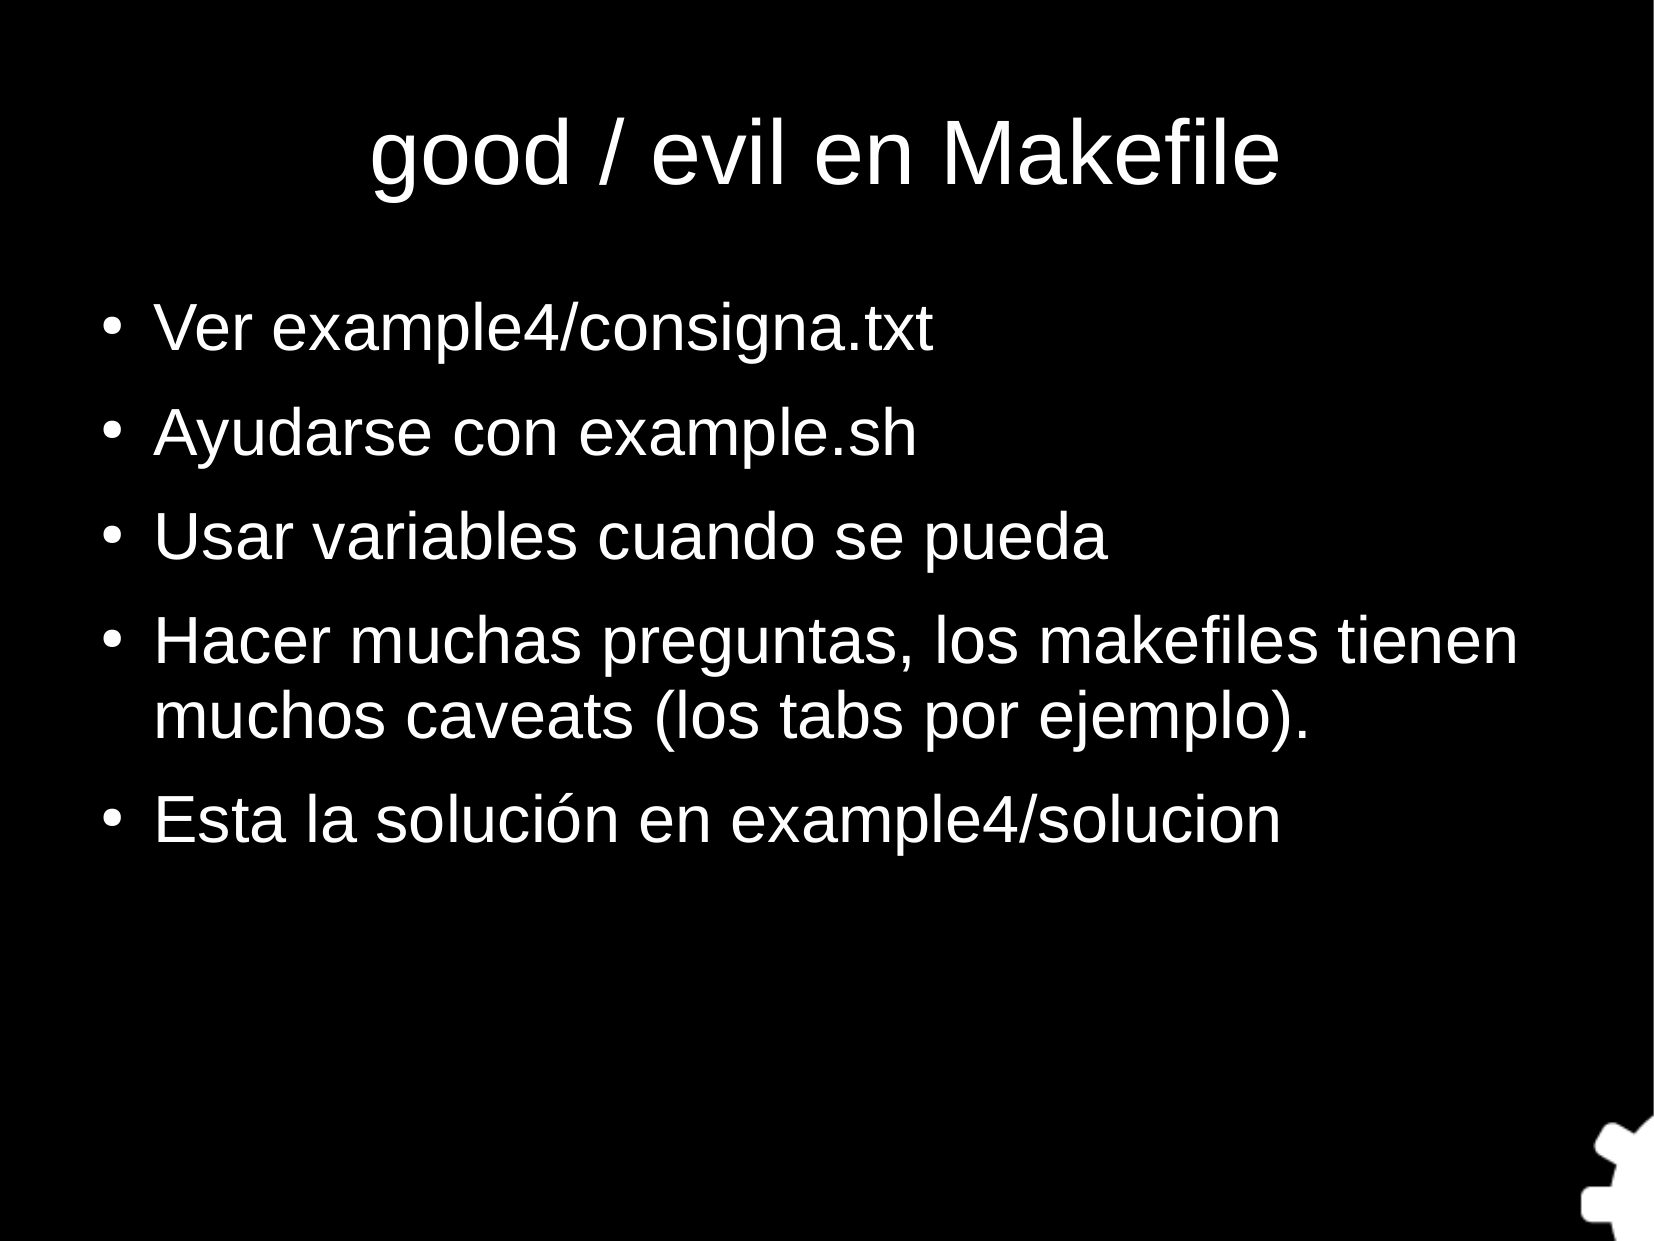

# good / evil en Makefile
Ver example4/consigna.txt
Ayudarse con example.sh
Usar variables cuando se pueda
Hacer muchas preguntas, los makefiles tienen muchos caveats (los tabs por ejemplo).
Esta la solución en example4/solucion